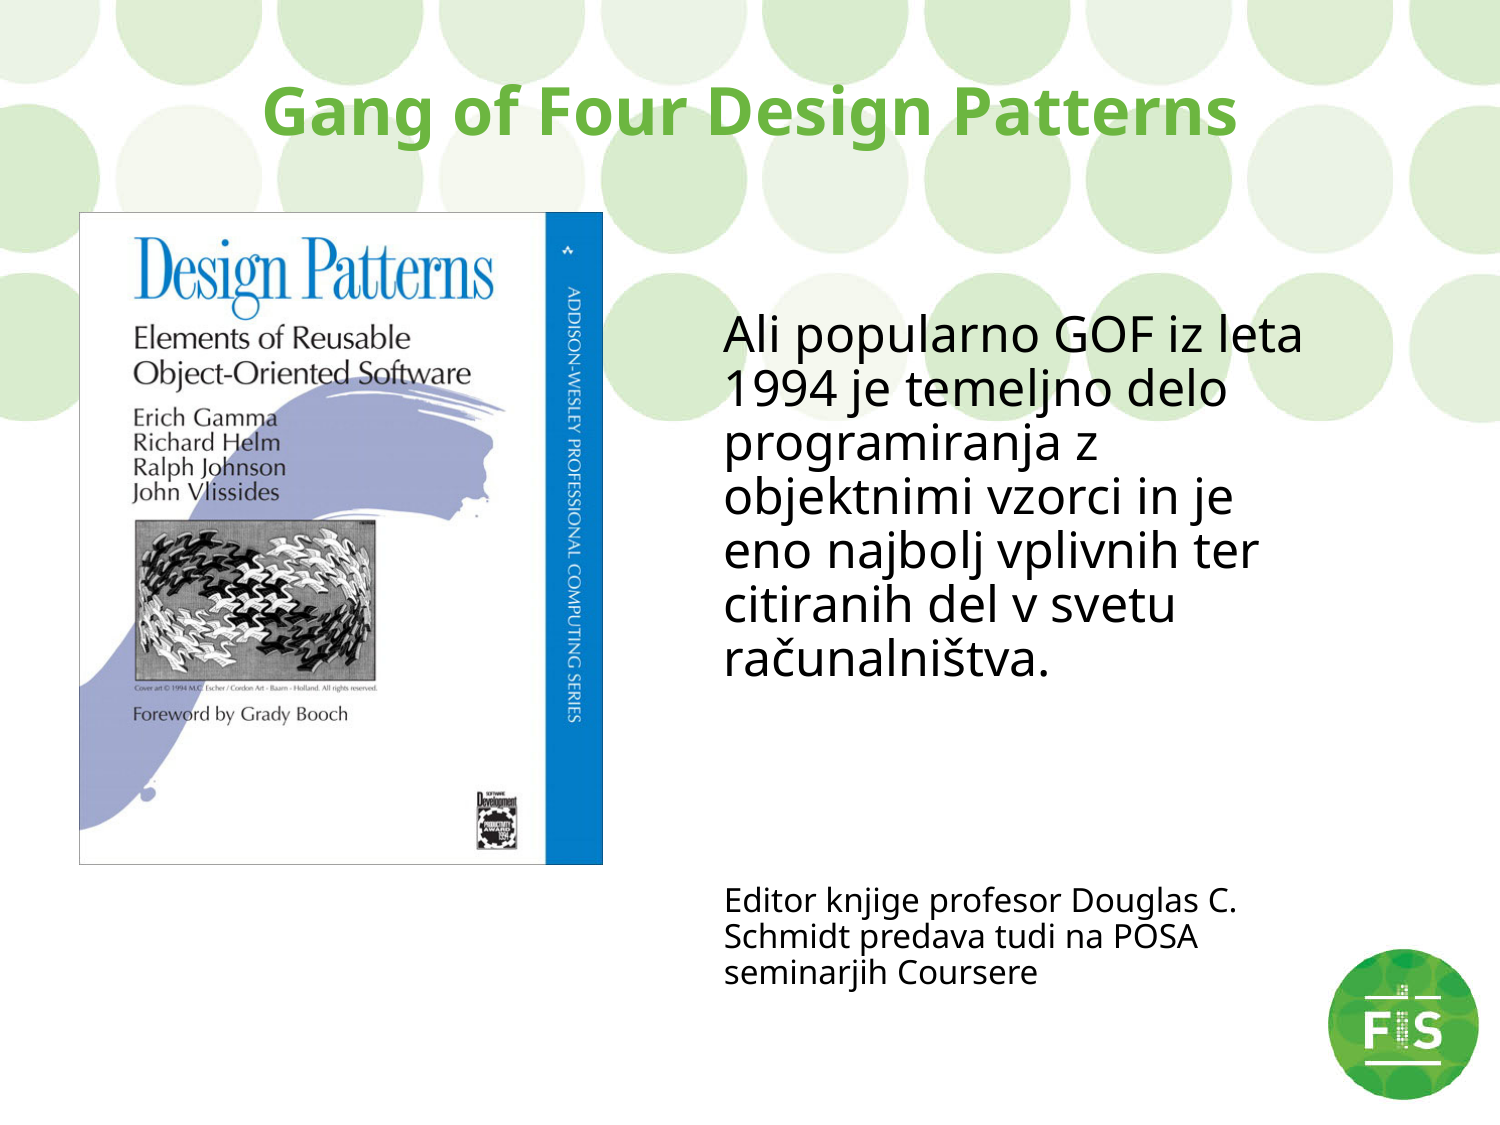

# Gang of Four Design Patterns
Ali popularno GOF iz leta 1994 je temeljno delo programiranja z objektnimi vzorci in je eno najbolj vplivnih ter citiranih del v svetu računalništva.
Editor knjige profesor Douglas C. Schmidt predava tudi na POSA seminarjih Coursere